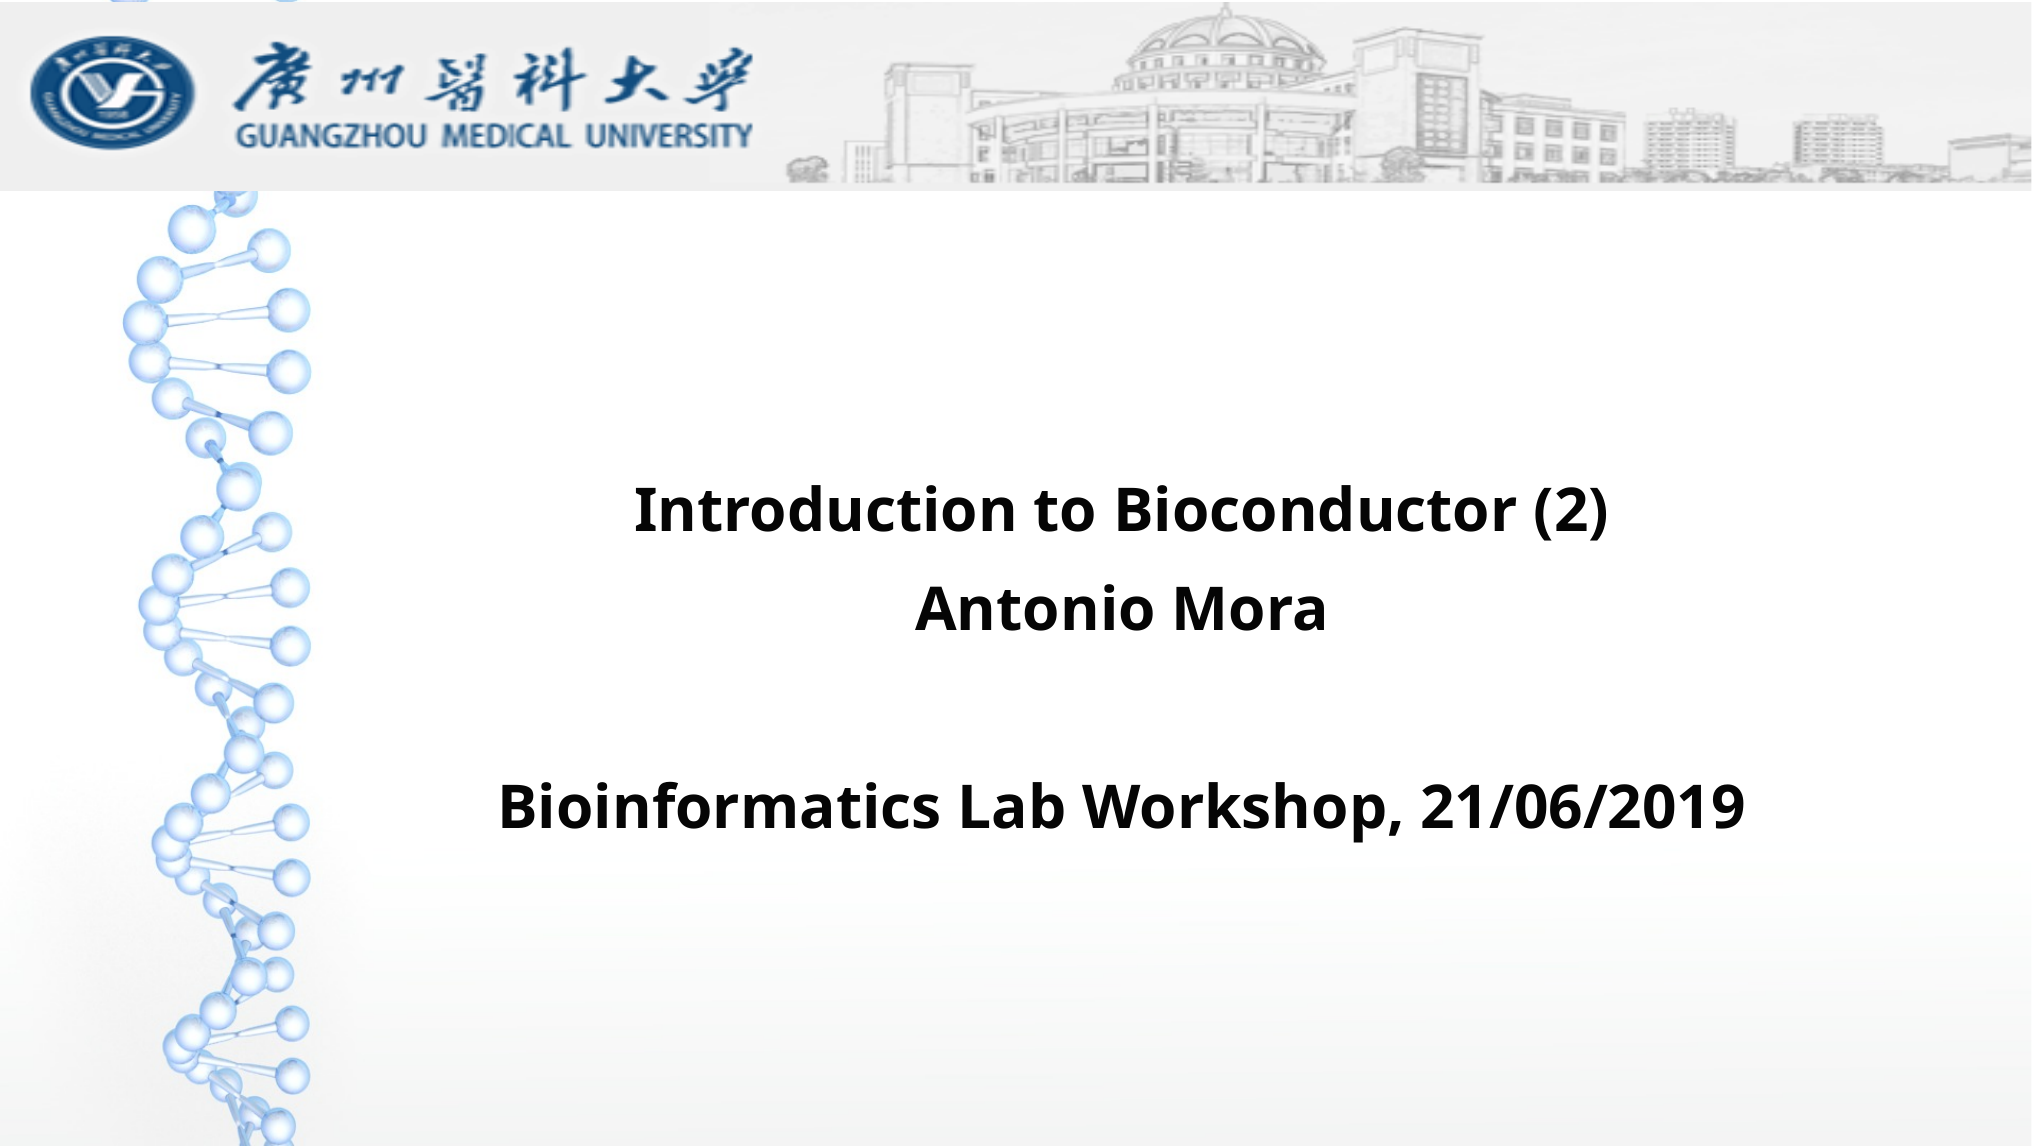

# Introduction to Bioconductor (2)
Antonio Mora
Bioinformatics Lab Workshop, 21/06/2019